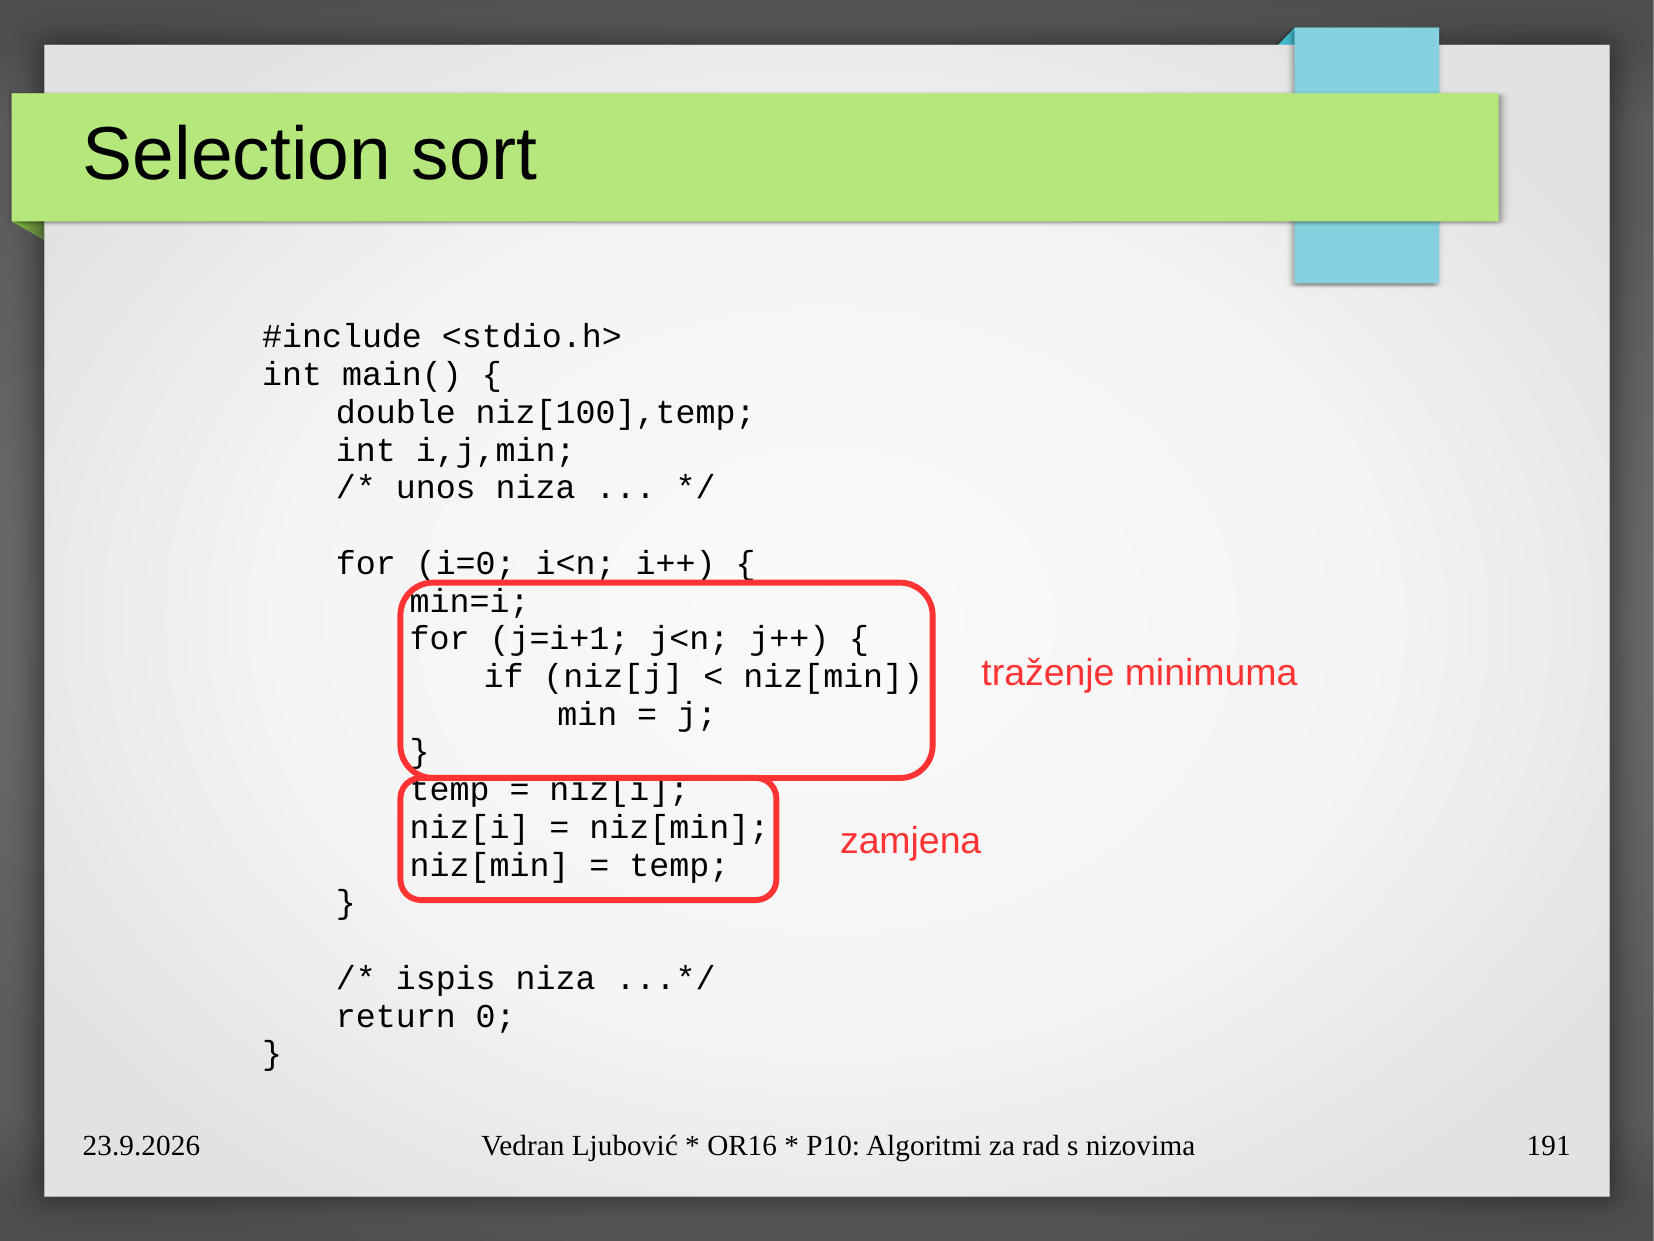

# Selection sort
#include <stdio.h>
int main() {
	double niz[100],temp;
	int i,j,min;
	/* unos niza ... */
	for (i=0; i<n; i++) {
		min=i;
		for (j=i+1; j<n; j++) {
			if (niz[j] < niz[min])
				min = j;
		}
		temp = niz[i];
		niz[i] = niz[min];
		niz[min] = temp;
	}
	/* ispis niza ...*/
	return 0;
}
traženje minimuma
zamjena
Vedran Ljubović * OR16 * P10: Algoritmi za rad s nizovima
191